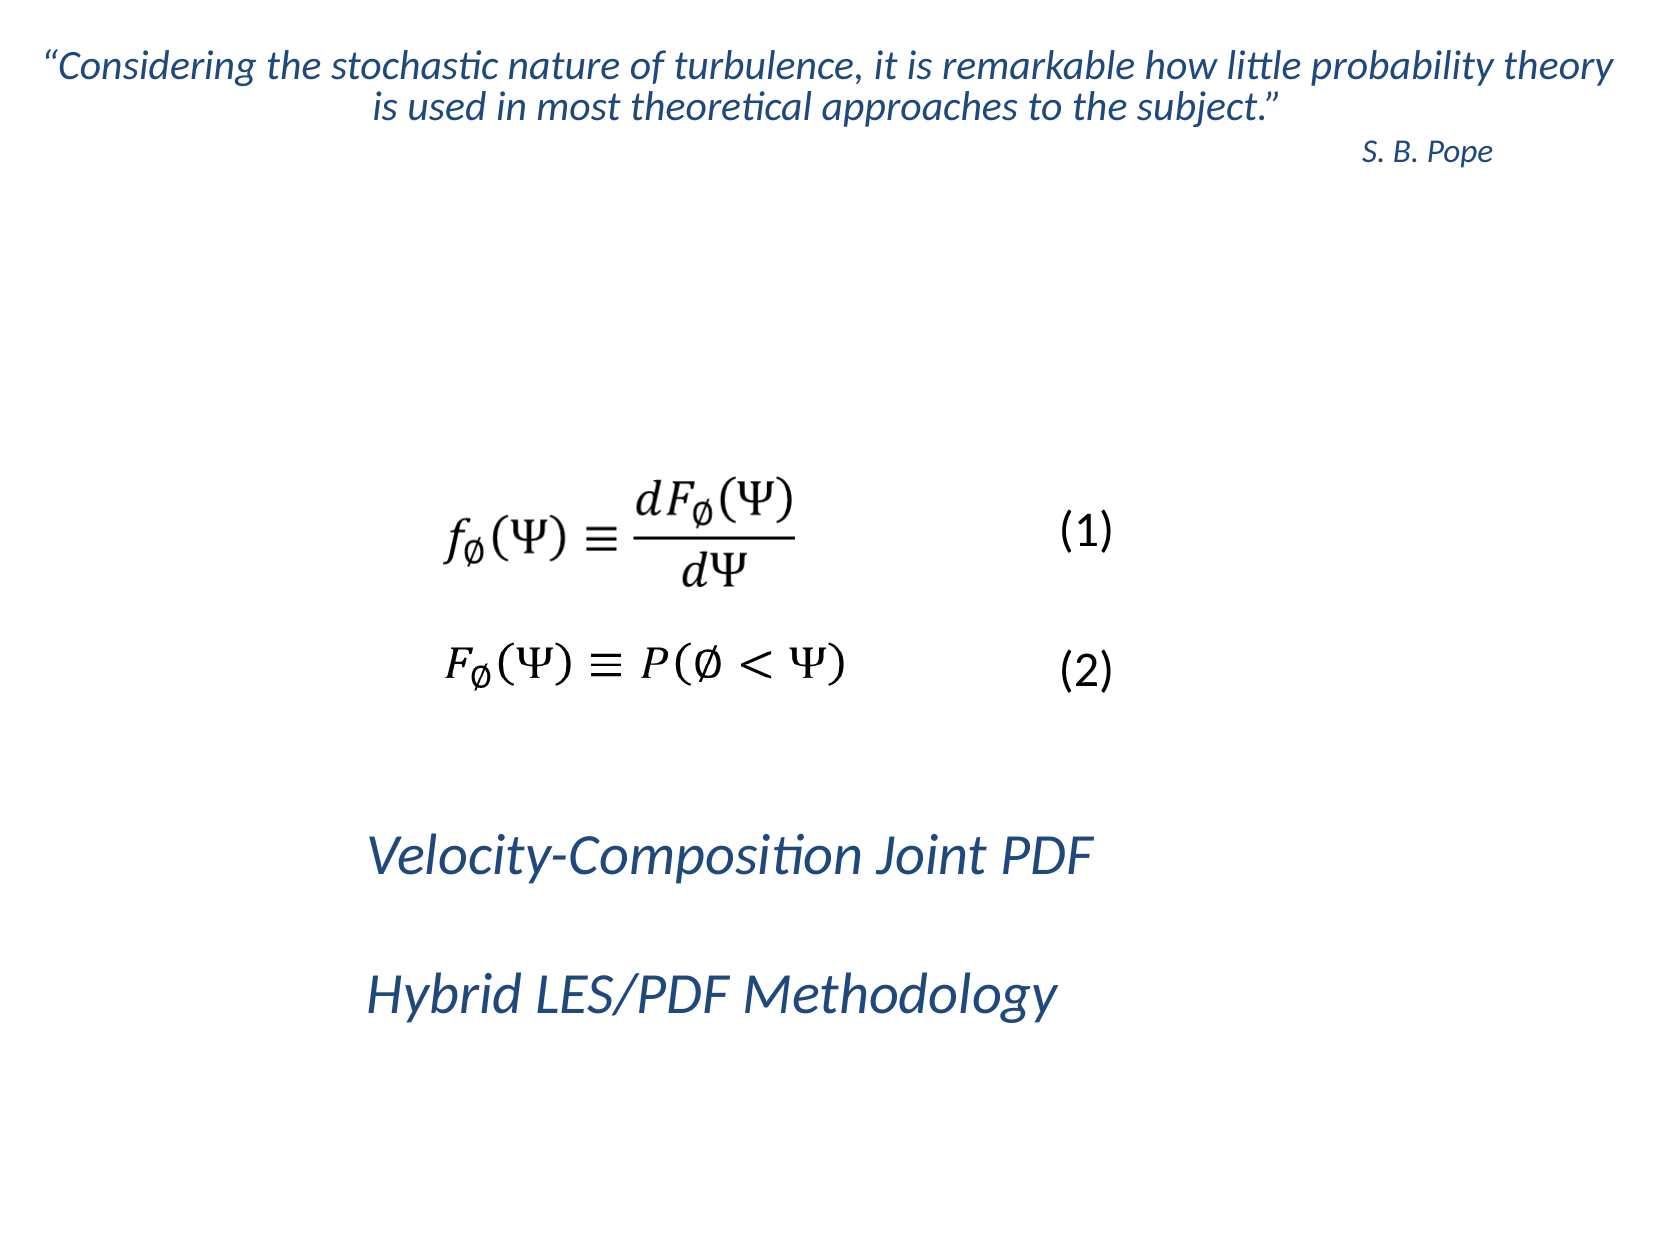

“Considering the stochastic nature of turbulence, it is remarkable how little probability theory is used in most theoretical approaches to the subject.”
								S. B. Pope
(1)
(2)
Velocity-Composition Joint PDF
Hybrid LES/PDF Methodology